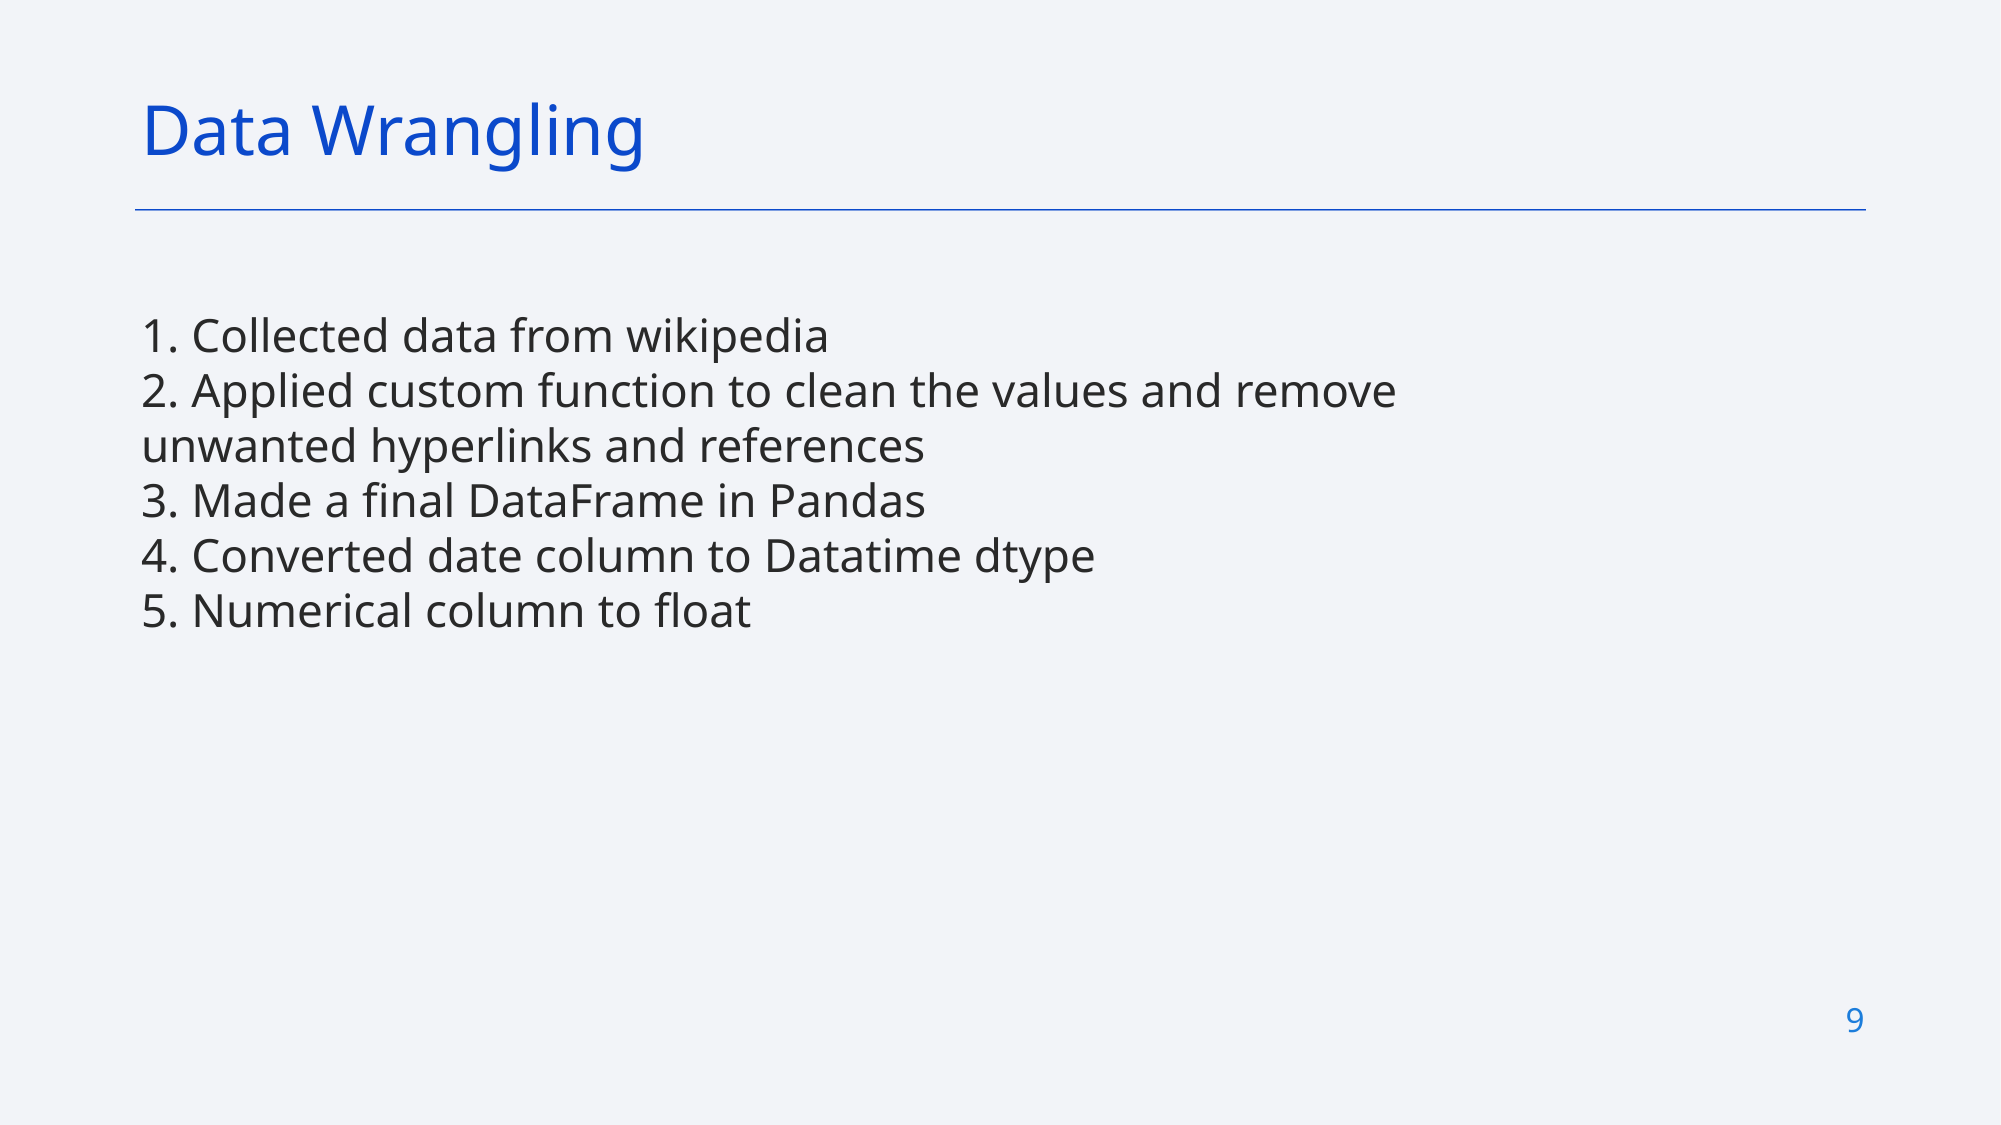

Data Wrangling
# 1. Collected data from wikipedia
2. Applied custom function to clean the values and remove unwanted hyperlinks and references
3. Made a final DataFrame in Pandas
4. Converted date column to Datatime dtype
5. Numerical column to float
9